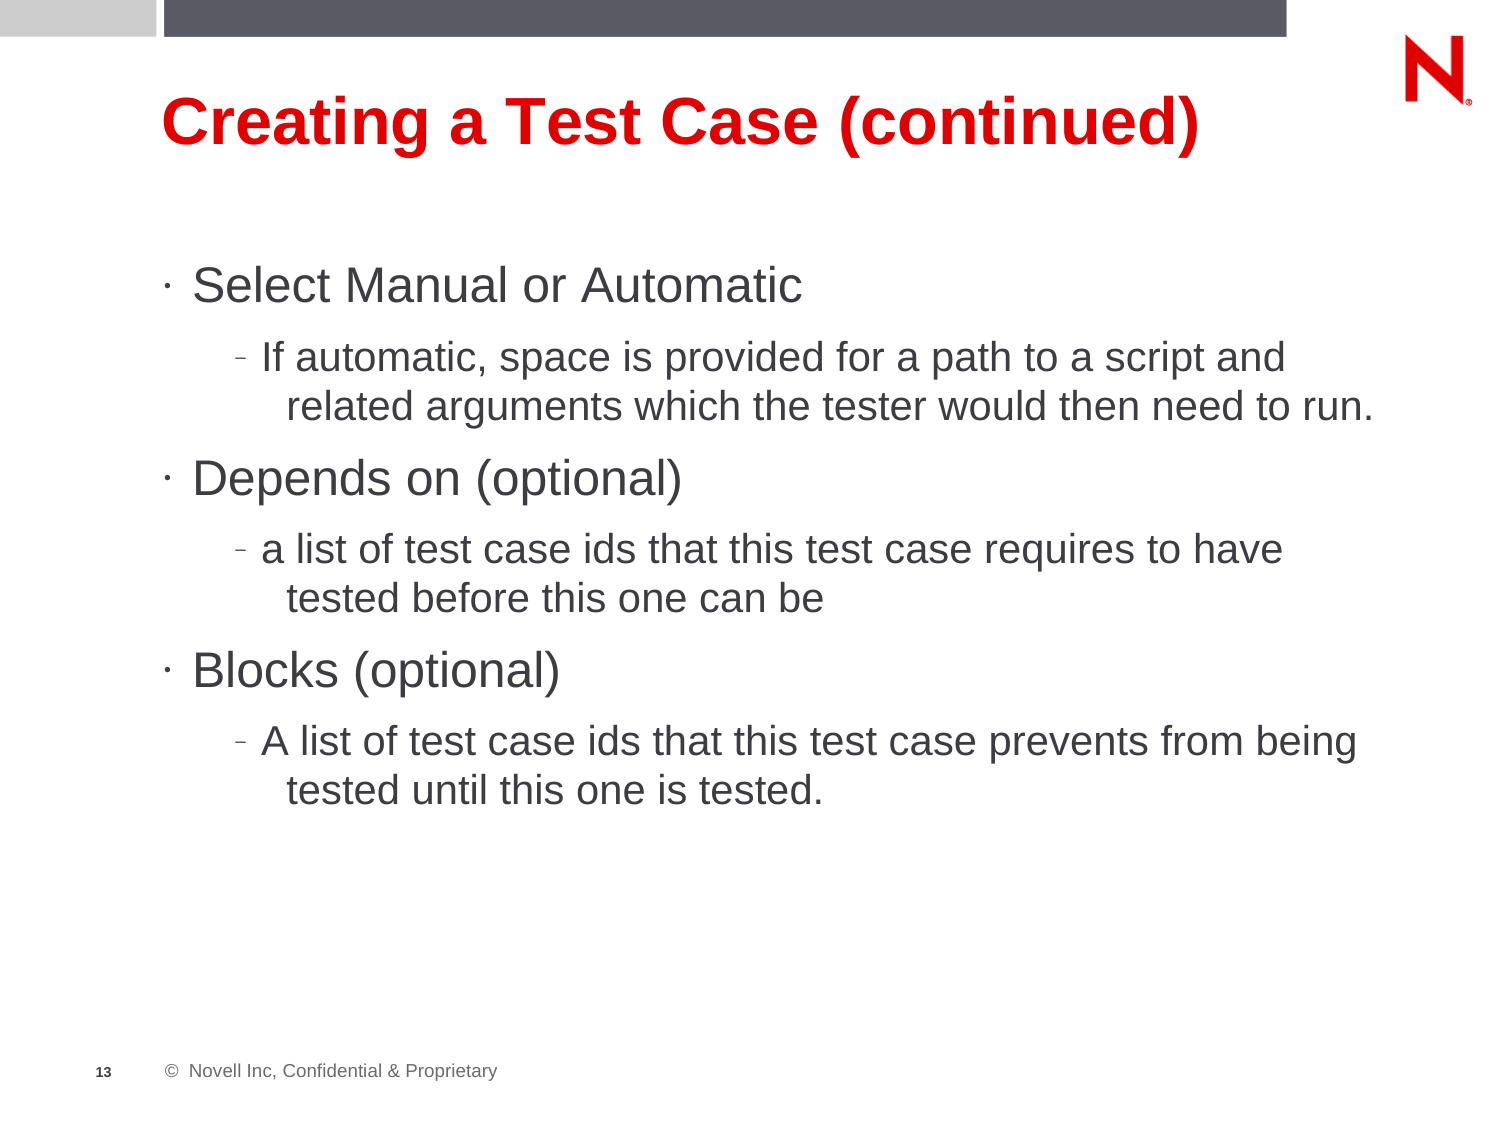

# Creating a Test Case (continued)
Select Manual or Automatic
If automatic, space is provided for a path to a script and related arguments which the tester would then need to run.
Depends on (optional)
a list of test case ids that this test case requires to have tested before this one can be
Blocks (optional)
A list of test case ids that this test case prevents from being tested until this one is tested.